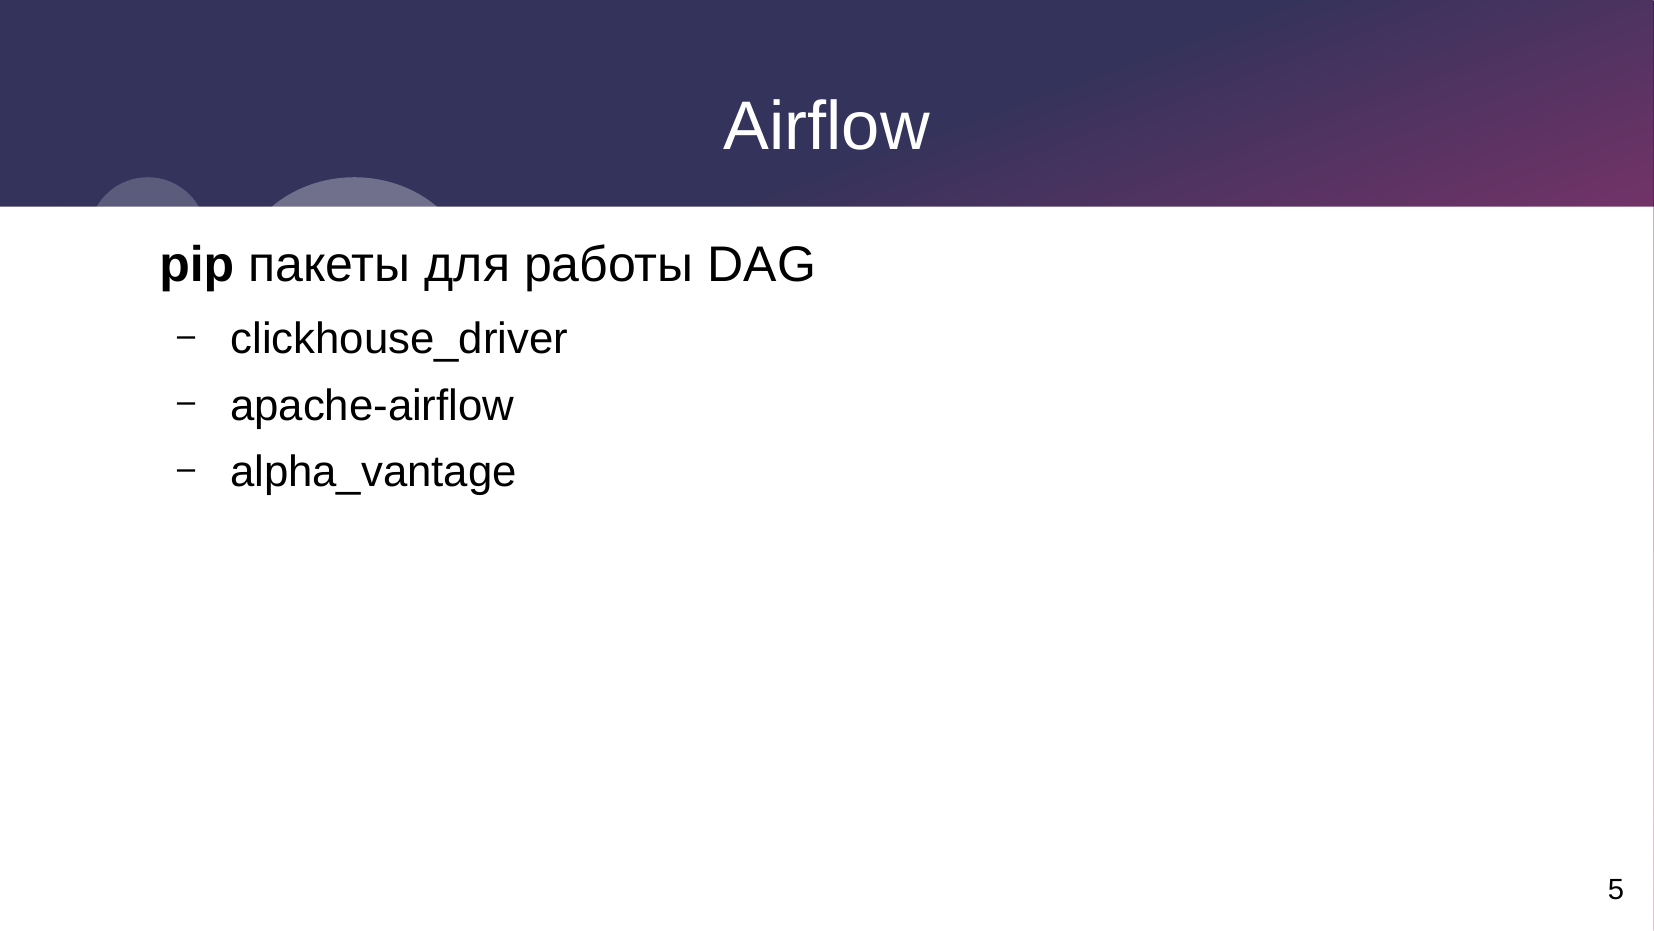

# Airflow
pip пакеты для работы DAG
clickhouse_driver
apache-airflow
alpha_vantage